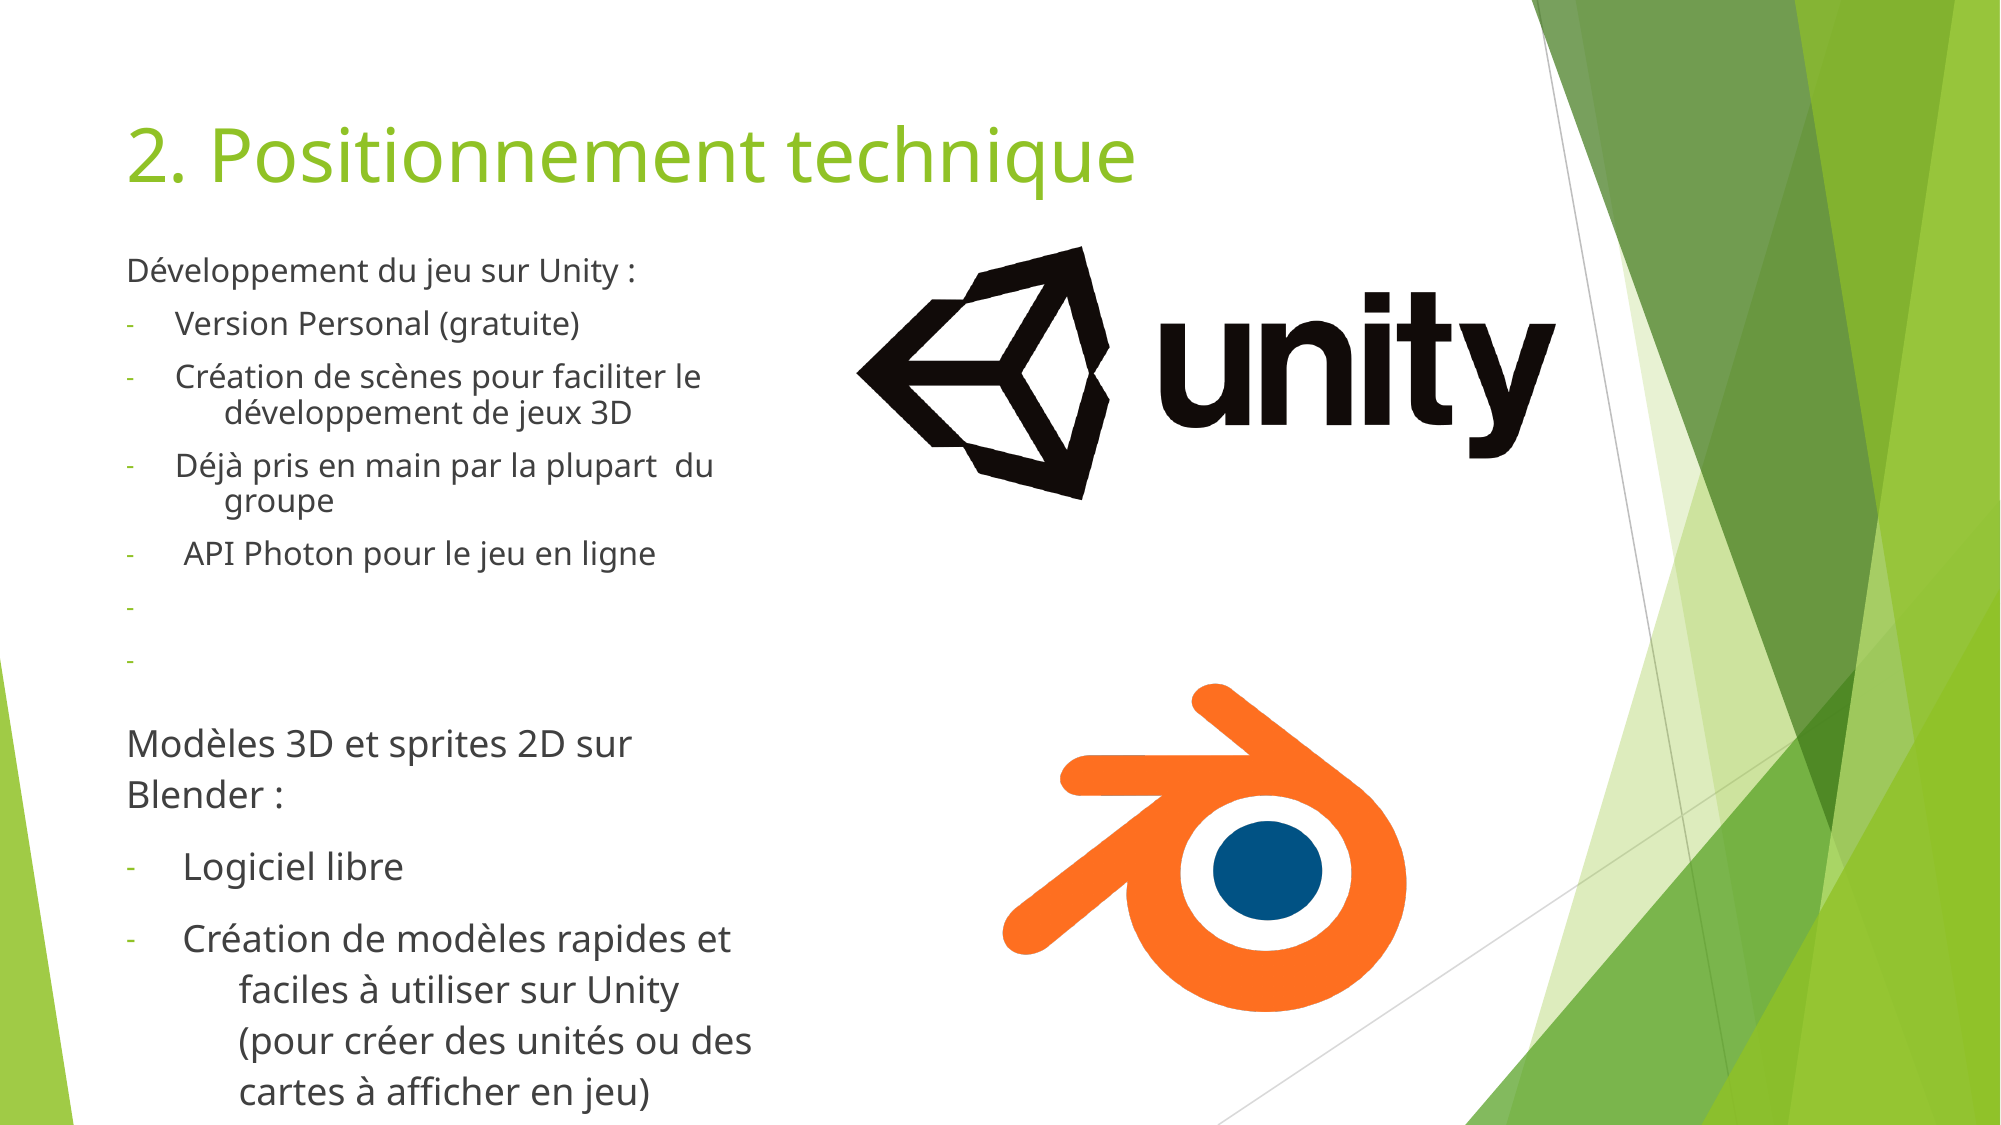

# 2. Positionnement technique
Développement du jeu sur Unity :
Version Personal (gratuite)
Création de scènes pour faciliter le développement de jeux 3D
Déjà pris en main par la plupart du groupe
 API Photon pour le jeu en ligne
Modèles 3D et sprites 2D sur Blender :
Logiciel libre
Création de modèles rapides et faciles à utiliser sur Unity (pour créer des unités ou des cartes à afficher en jeu)